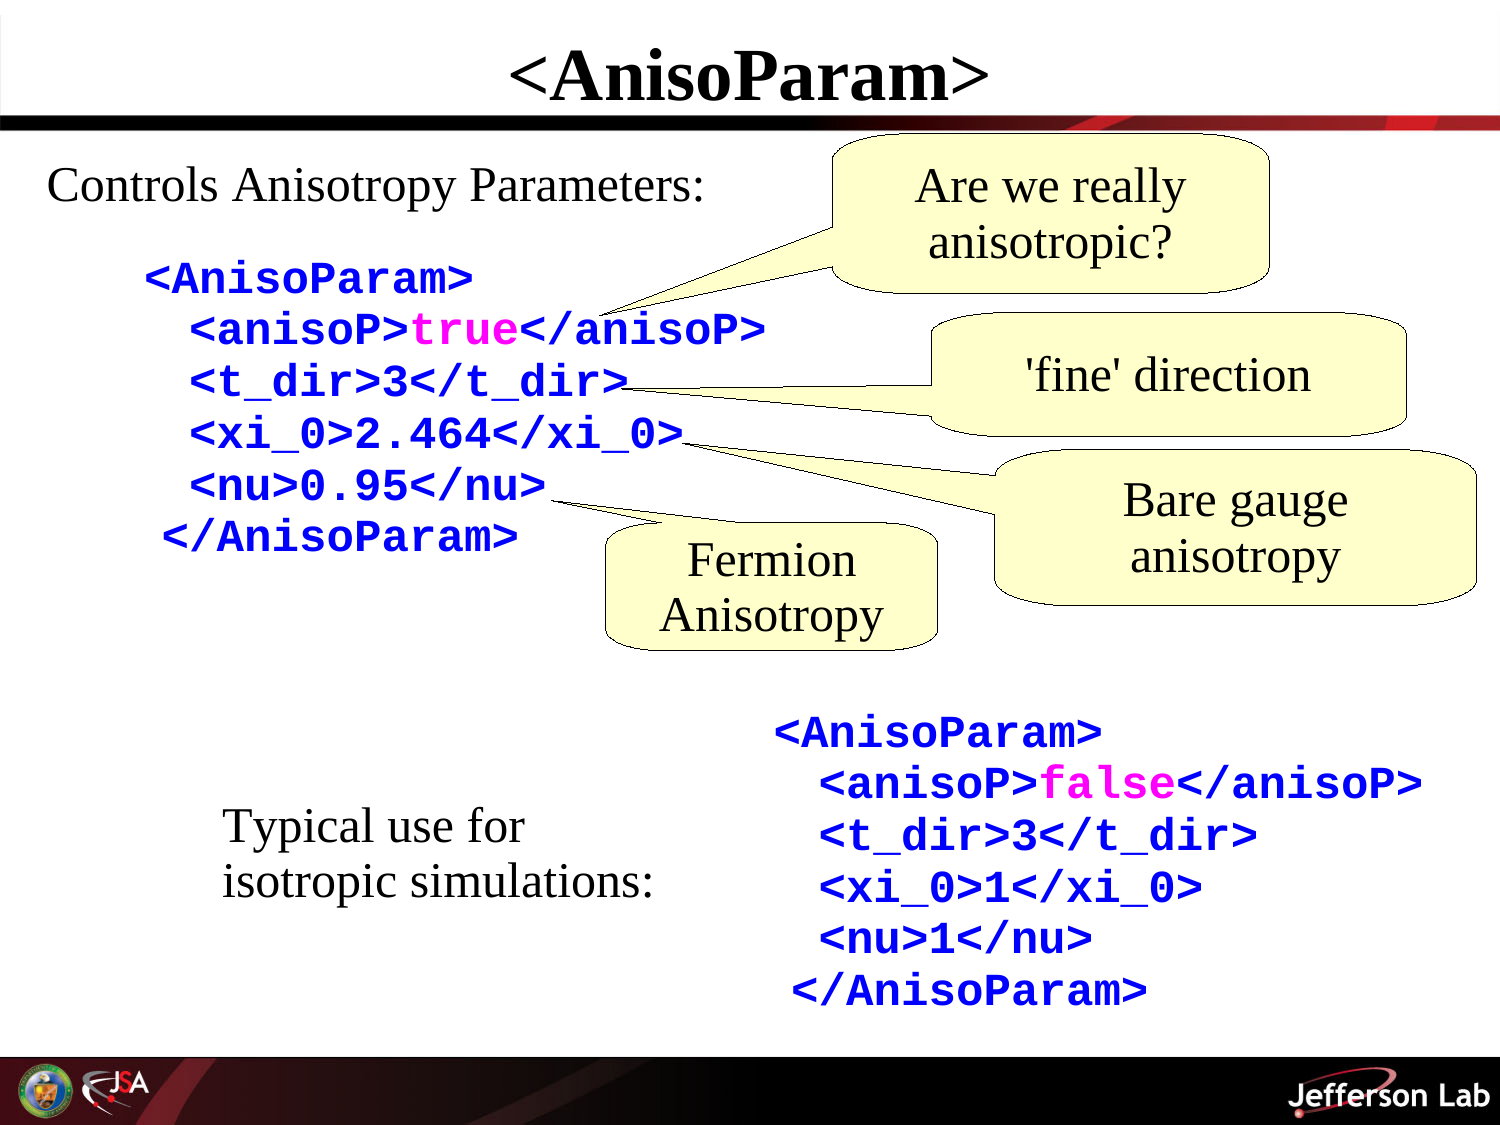

# <AnisoParam>
Are we really anisotropic?
Controls Anisotropy Parameters:
 <AnisoParam>
 <anisoP>true</anisoP>
 <t_dir>3</t_dir>
 <xi_0>2.464</xi_0>
 <nu>0.95</nu>
 </AnisoParam>
'fine' direction
Bare gauge anisotropy
Fermion Anisotropy
 <AnisoParam>
 <anisoP>false</anisoP>
 <t_dir>3</t_dir>
 <xi_0>1</xi_0>
 <nu>1</nu>
 </AnisoParam>
Typical use for
isotropic simulations: